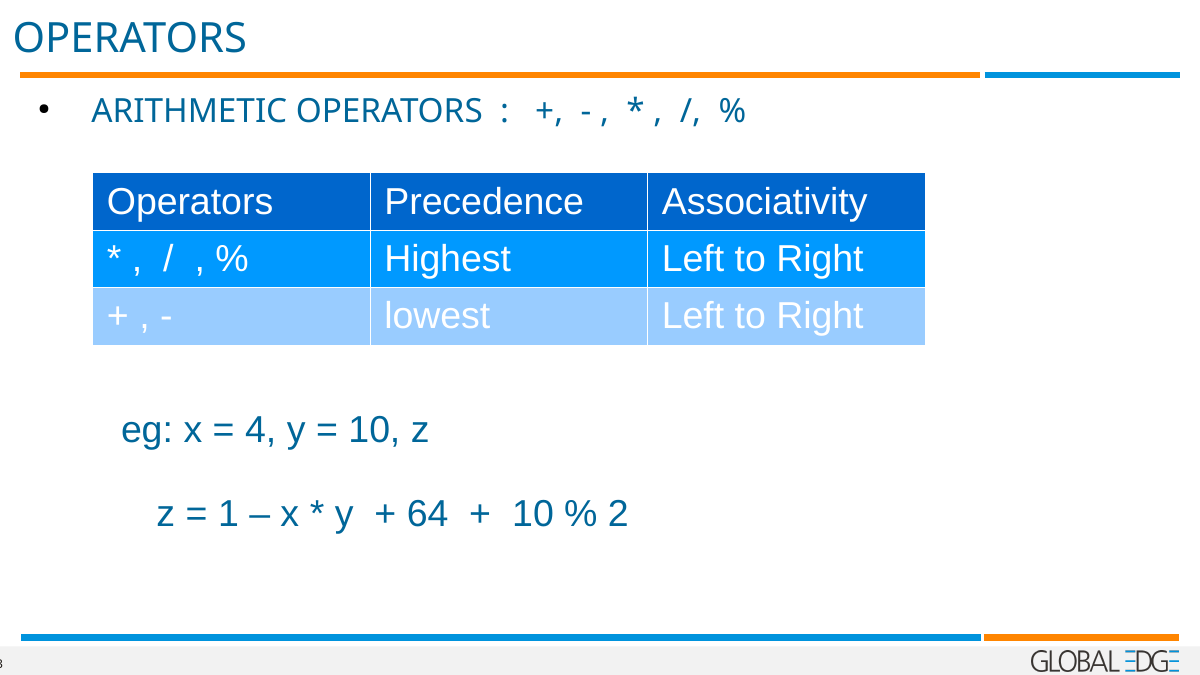

# OPERATORS
ARITHMETIC OPERATORS : +, - , * , /, %
| Operators | Precedence | Associativity |
| --- | --- | --- |
| \* , / , % | Highest | Left to Right |
| + , - | lowest | Left to Right |
eg: x = 4, y = 10, z
z = 1 – x * y + 64 + 10 % 2